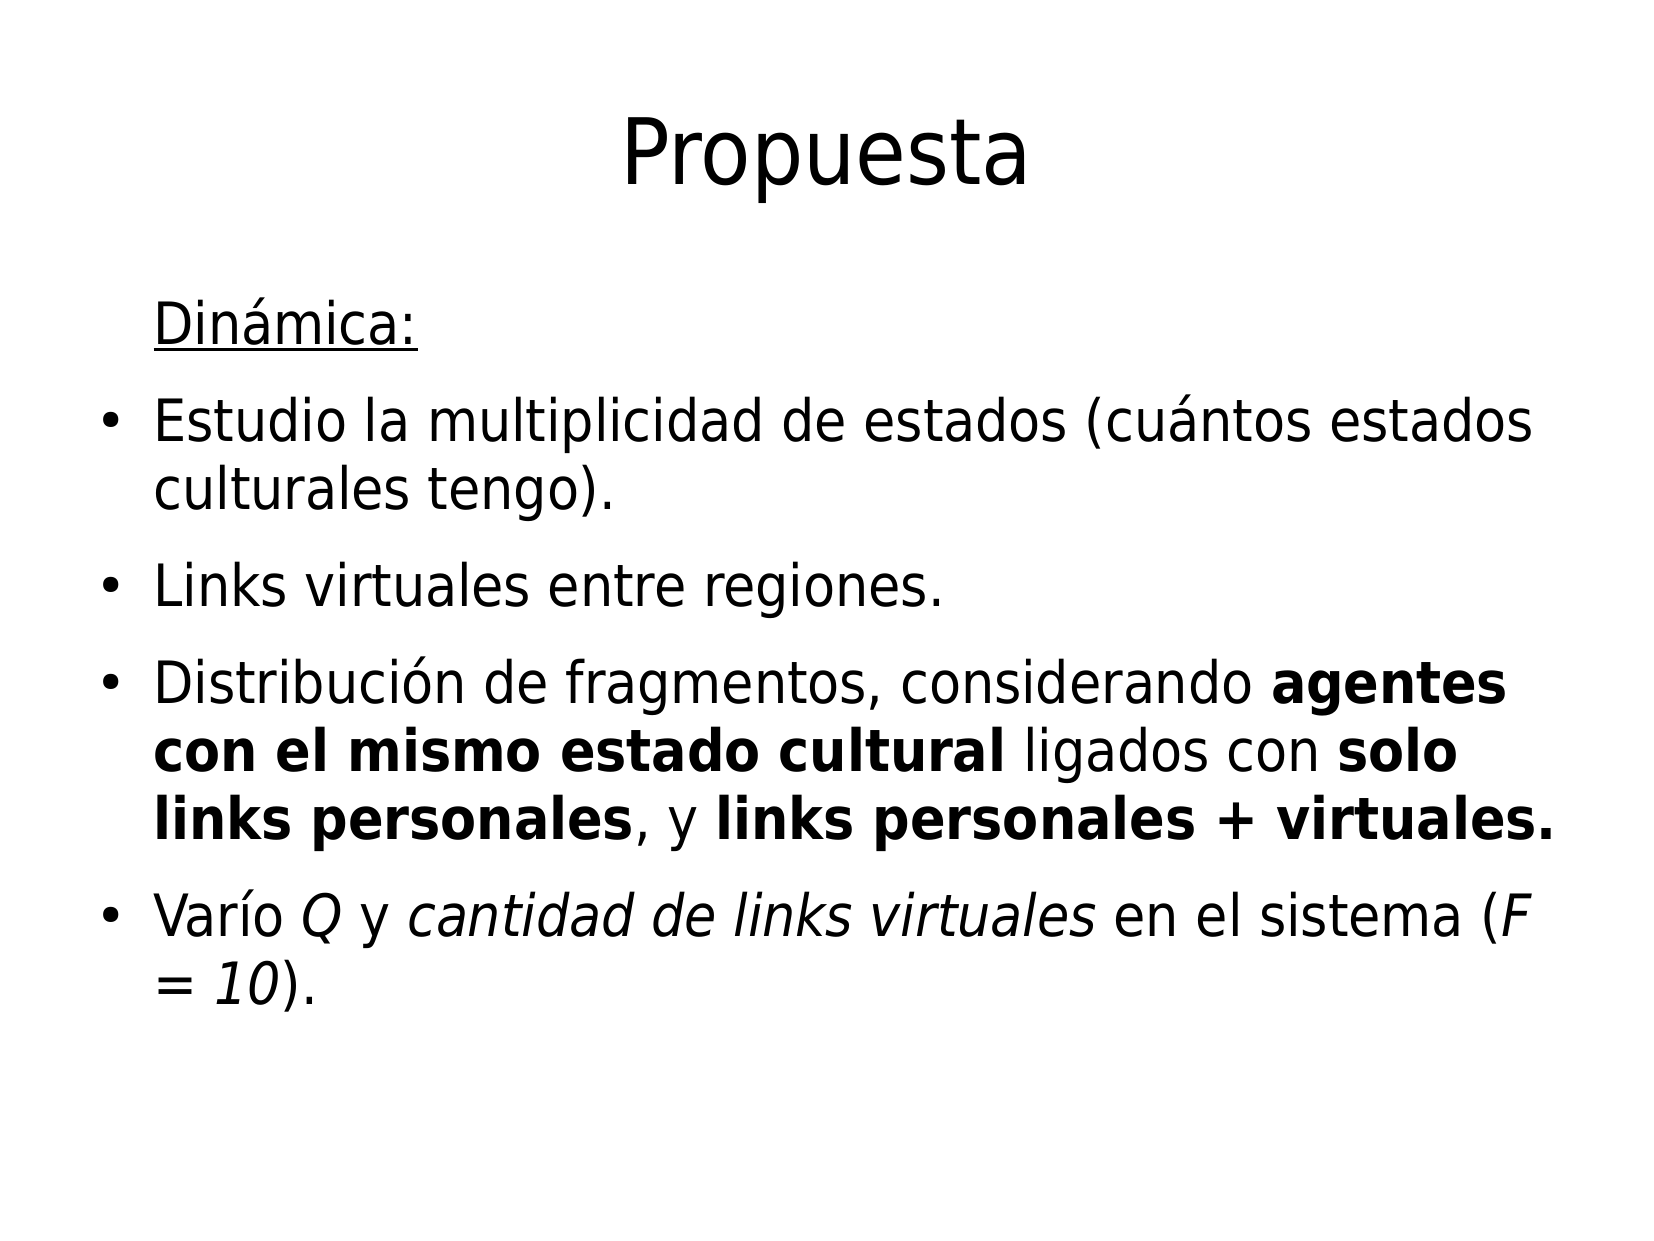

# Propuesta
Dinámica:
Estudio la multiplicidad de estados (cuántos estados culturales tengo).
Links virtuales entre regiones.
Distribución de fragmentos, considerando agentes con el mismo estado cultural ligados con solo links personales, y links personales + virtuales.
Varío Q y cantidad de links virtuales en el sistema (F = 10).